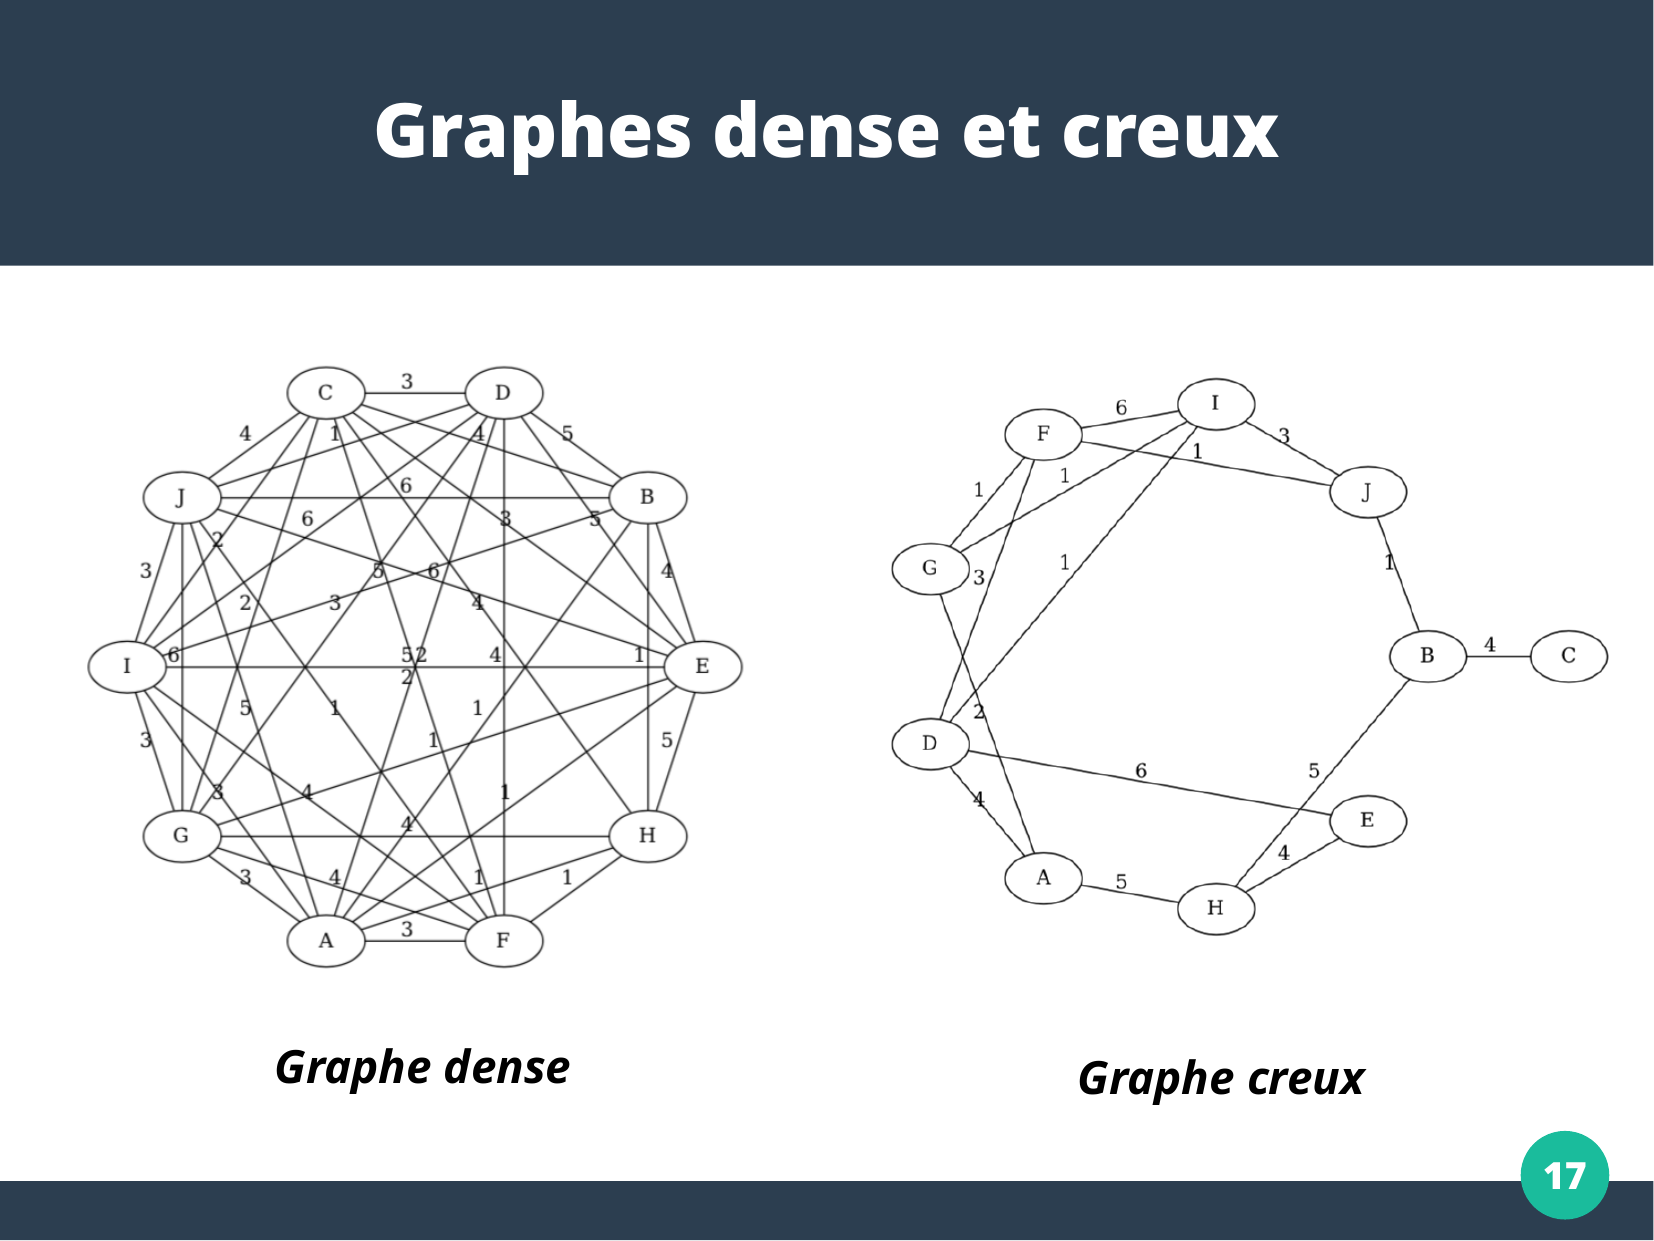

# Graphes dense et creux
Graphe dense
Graphe creux
17